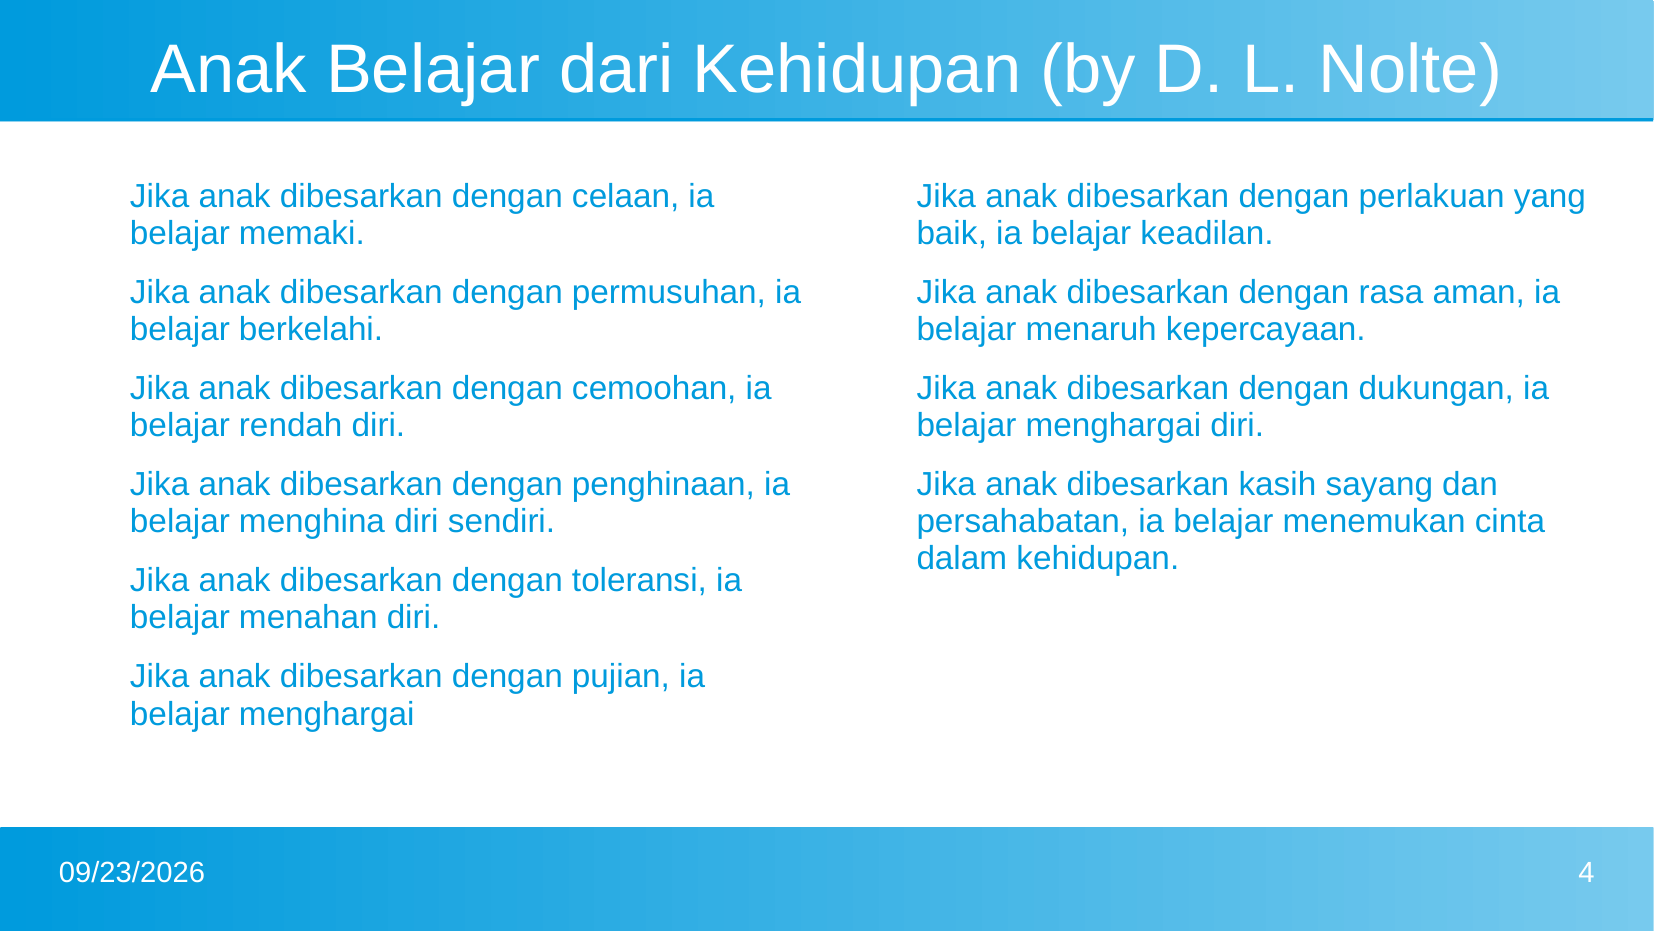

# Anak Belajar dari Kehidupan (by D. L. Nolte)
Jika anak dibesarkan dengan celaan, ia belajar memaki.
Jika anak dibesarkan dengan permusuhan, ia belajar berkelahi.
Jika anak dibesarkan dengan cemoohan, ia belajar rendah diri.
Jika anak dibesarkan dengan penghinaan, ia belajar menghina diri sendiri.
Jika anak dibesarkan dengan toleransi, ia belajar menahan diri.
Jika anak dibesarkan dengan pujian, ia belajar menghargai
Jika anak dibesarkan dengan perlakuan yang baik, ia belajar keadilan.
Jika anak dibesarkan dengan rasa aman, ia belajar menaruh kepercayaan.
Jika anak dibesarkan dengan dukungan, ia belajar menghargai diri.
Jika anak dibesarkan kasih sayang dan persahabatan, ia belajar menemukan cinta dalam kehidupan.
4